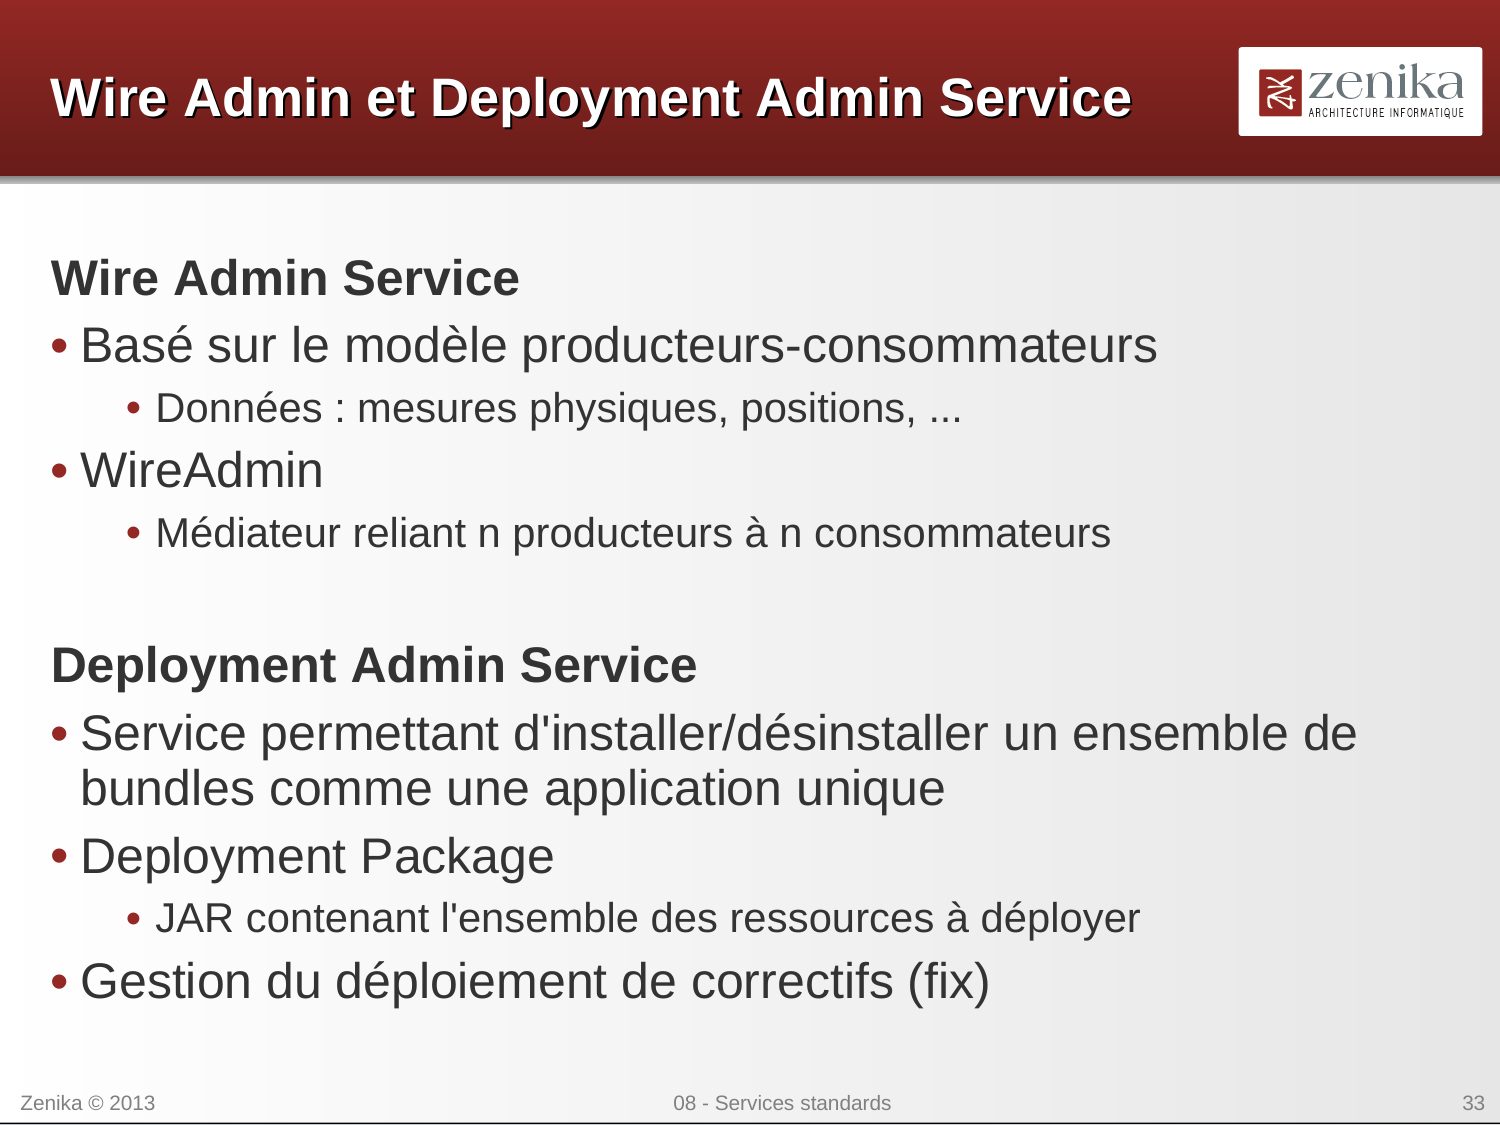

# Wire Admin et Deployment Admin Service
Wire Admin Service
Basé sur le modèle producteurs-consommateurs
Données : mesures physiques, positions, ...
WireAdmin
Médiateur reliant n producteurs à n consommateurs
Deployment Admin Service
Service permettant d'installer/désinstaller un ensemble de bundles comme une application unique
Deployment Package
JAR contenant l'ensemble des ressources à déployer
Gestion du déploiement de correctifs (fix)